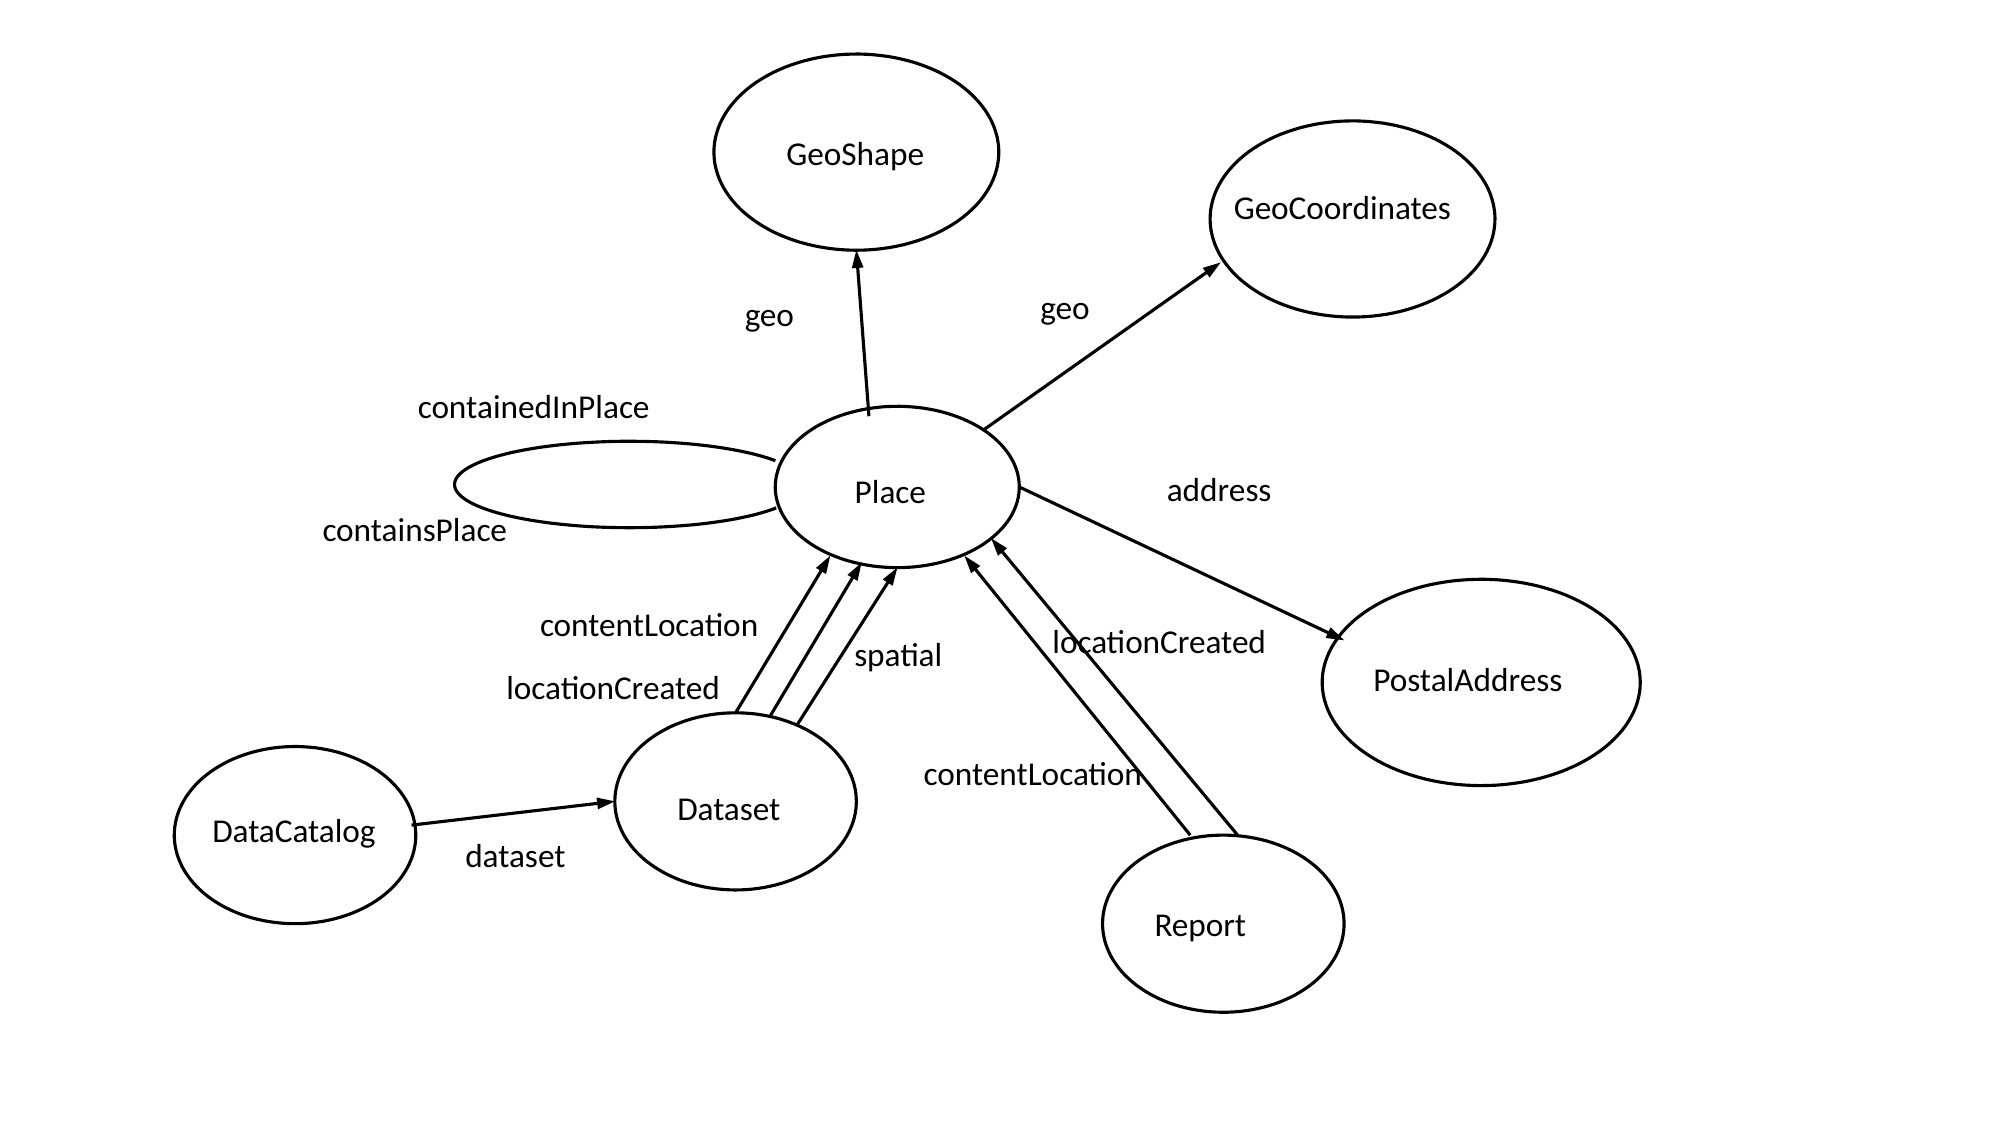

GeoShape
GeoCoordinates
geo
geo
containedInPlace
address
Place
containsPlace
PostalAddress
contentLocation
locationCreated
spatial
locationCreated
contentLocation
Dataset
DataCatalog
dataset
Report